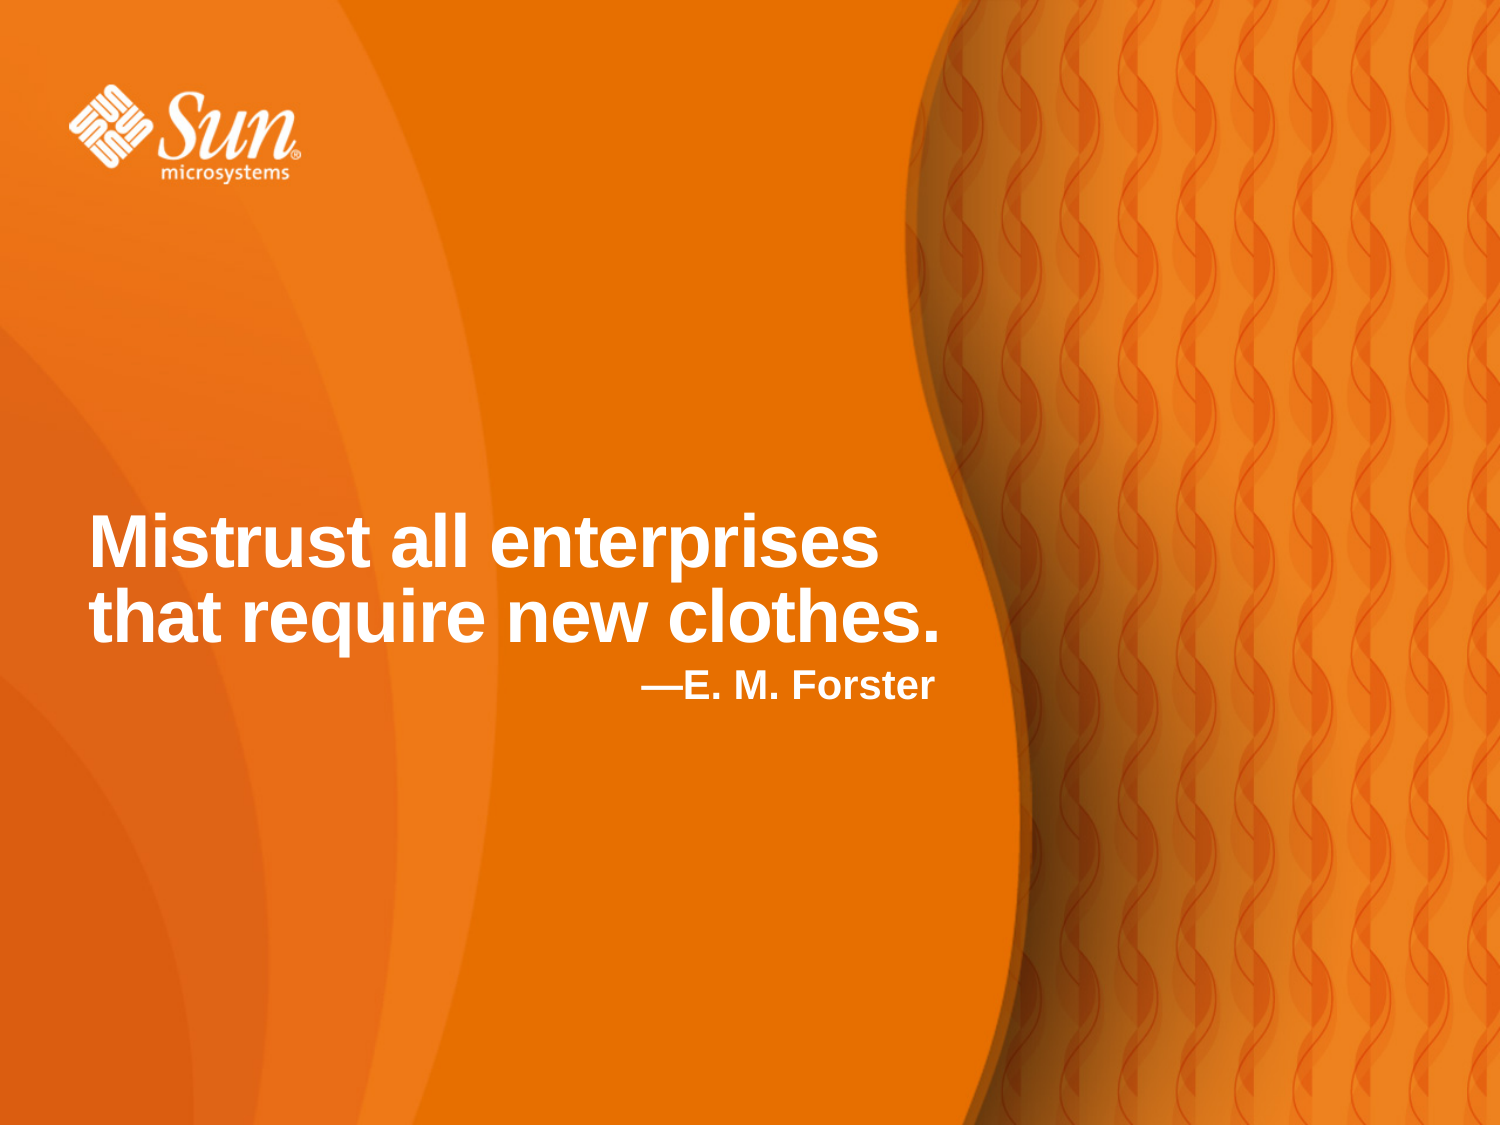

# Mistrust all enterprises that require new clothes.
—E. M. Forster